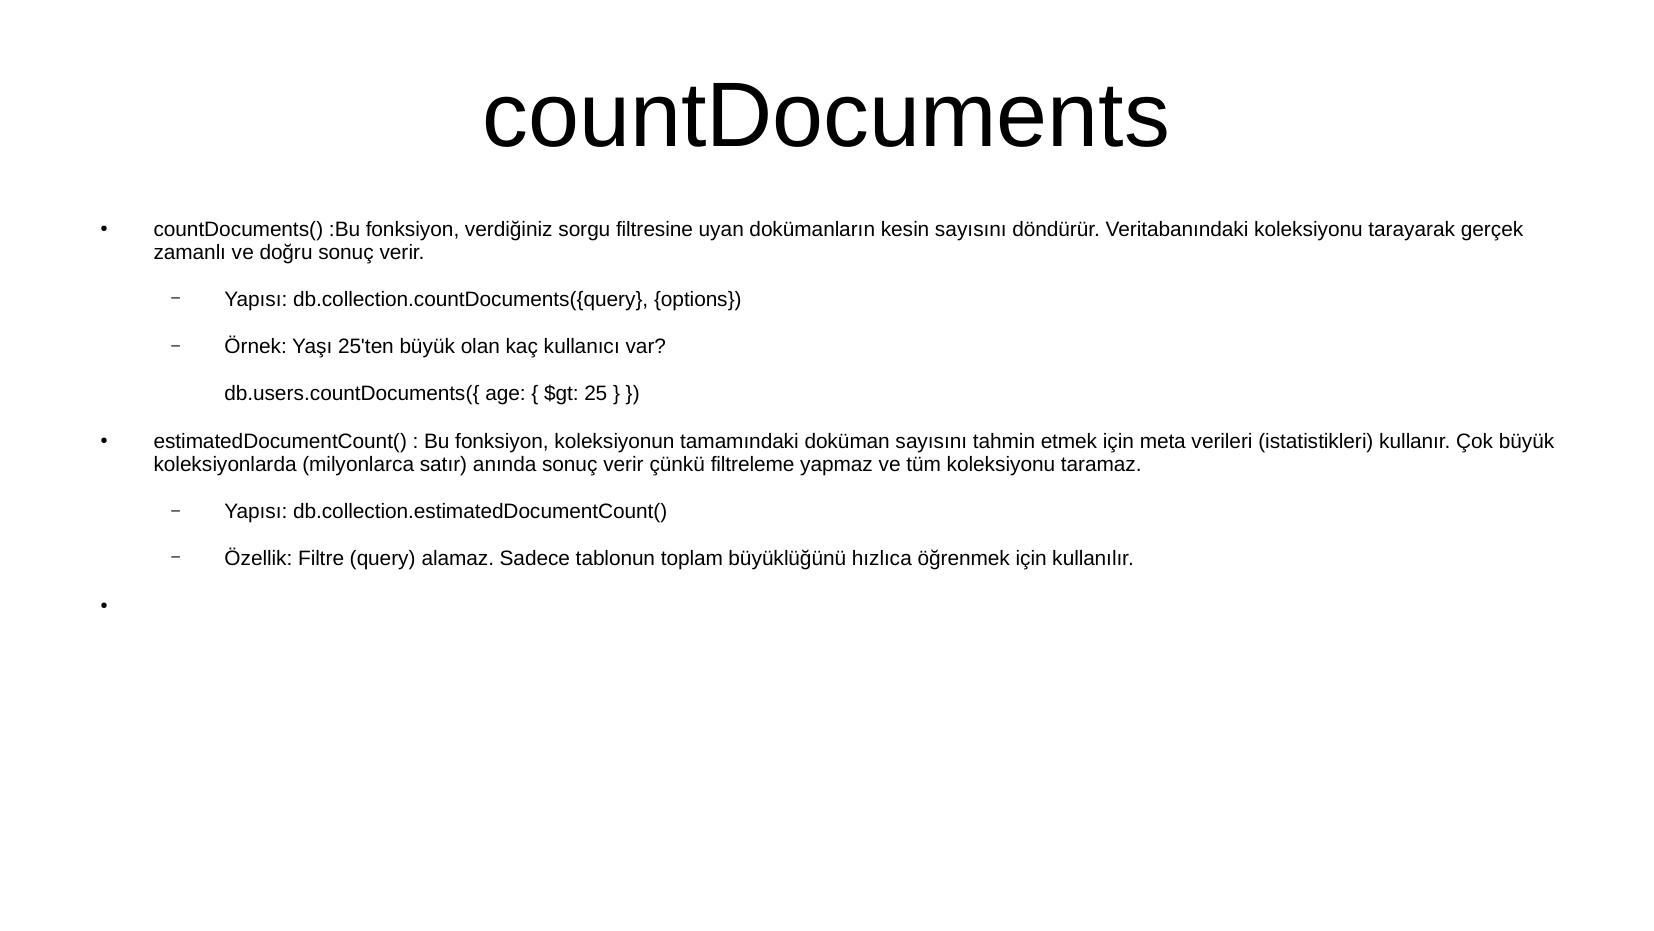

# countDocuments
countDocuments() :Bu fonksiyon, verdiğiniz sorgu filtresine uyan dokümanların kesin sayısını döndürür. Veritabanındaki koleksiyonu tarayarak gerçek zamanlı ve doğru sonuç verir.
Yapısı: db.collection.countDocuments({query}, {options})
Örnek: Yaşı 25'ten büyük olan kaç kullanıcı var?
db.users.countDocuments({ age: { $gt: 25 } })
estimatedDocumentCount() : Bu fonksiyon, koleksiyonun tamamındaki doküman sayısını tahmin etmek için meta verileri (istatistikleri) kullanır. Çok büyük koleksiyonlarda (milyonlarca satır) anında sonuç verir çünkü filtreleme yapmaz ve tüm koleksiyonu taramaz.
Yapısı: db.collection.estimatedDocumentCount()
Özellik: Filtre (query) alamaz. Sadece tablonun toplam büyüklüğünü hızlıca öğrenmek için kullanılır.